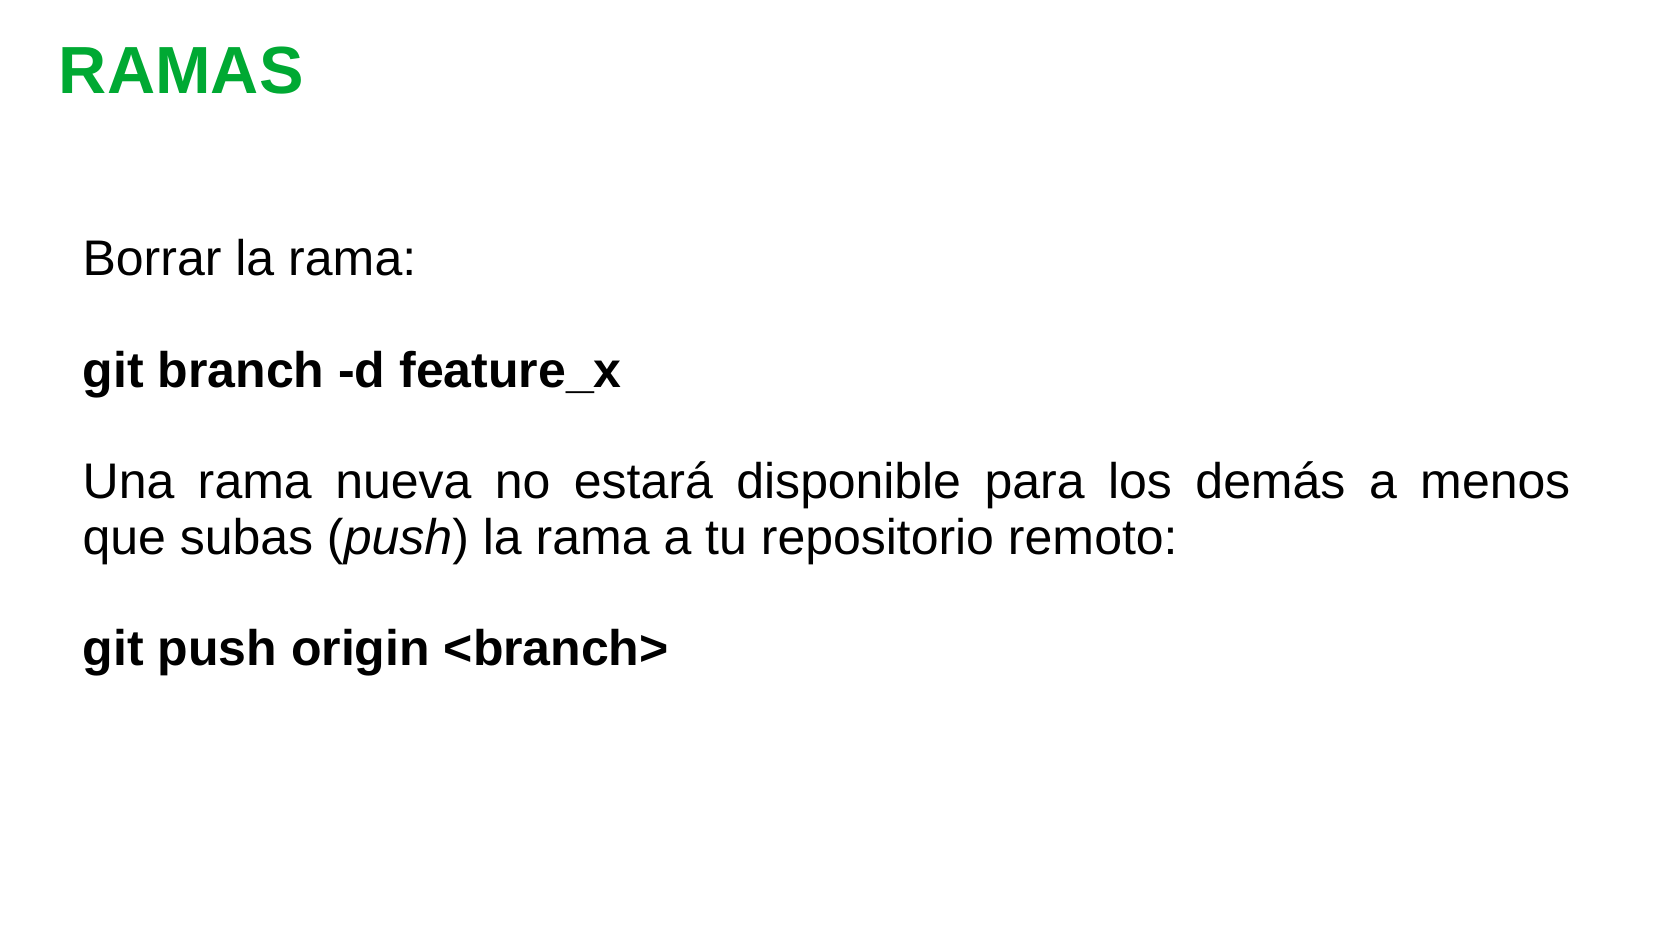

RAMAS
# Borrar la rama:
git branch -d feature_x
Una rama nueva no estará disponible para los demás a menos que subas (push) la rama a tu repositorio remoto:
git push origin <branch>